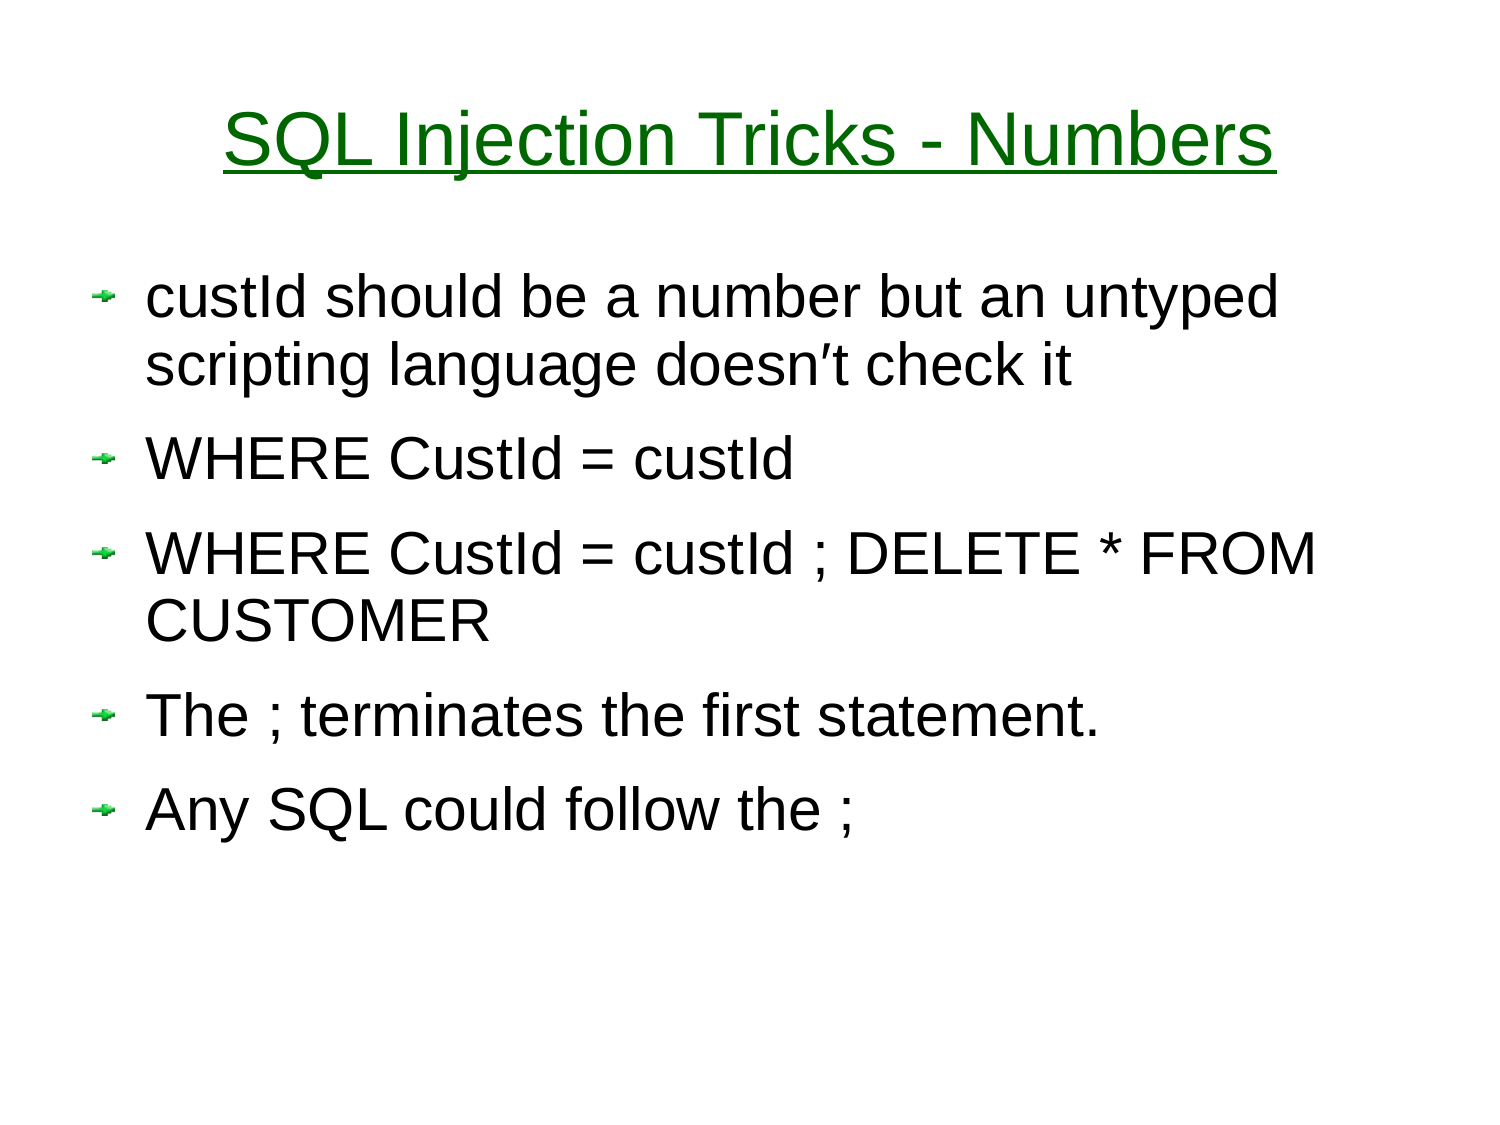

# SQL Injection Tricks - Numbers
custId should be a number but an untyped scripting language doesn′t check it
WHERE CustId = custId
WHERE CustId = custId ; DELETE * FROM CUSTOMER
The ; terminates the first statement.
Any SQL could follow the ;